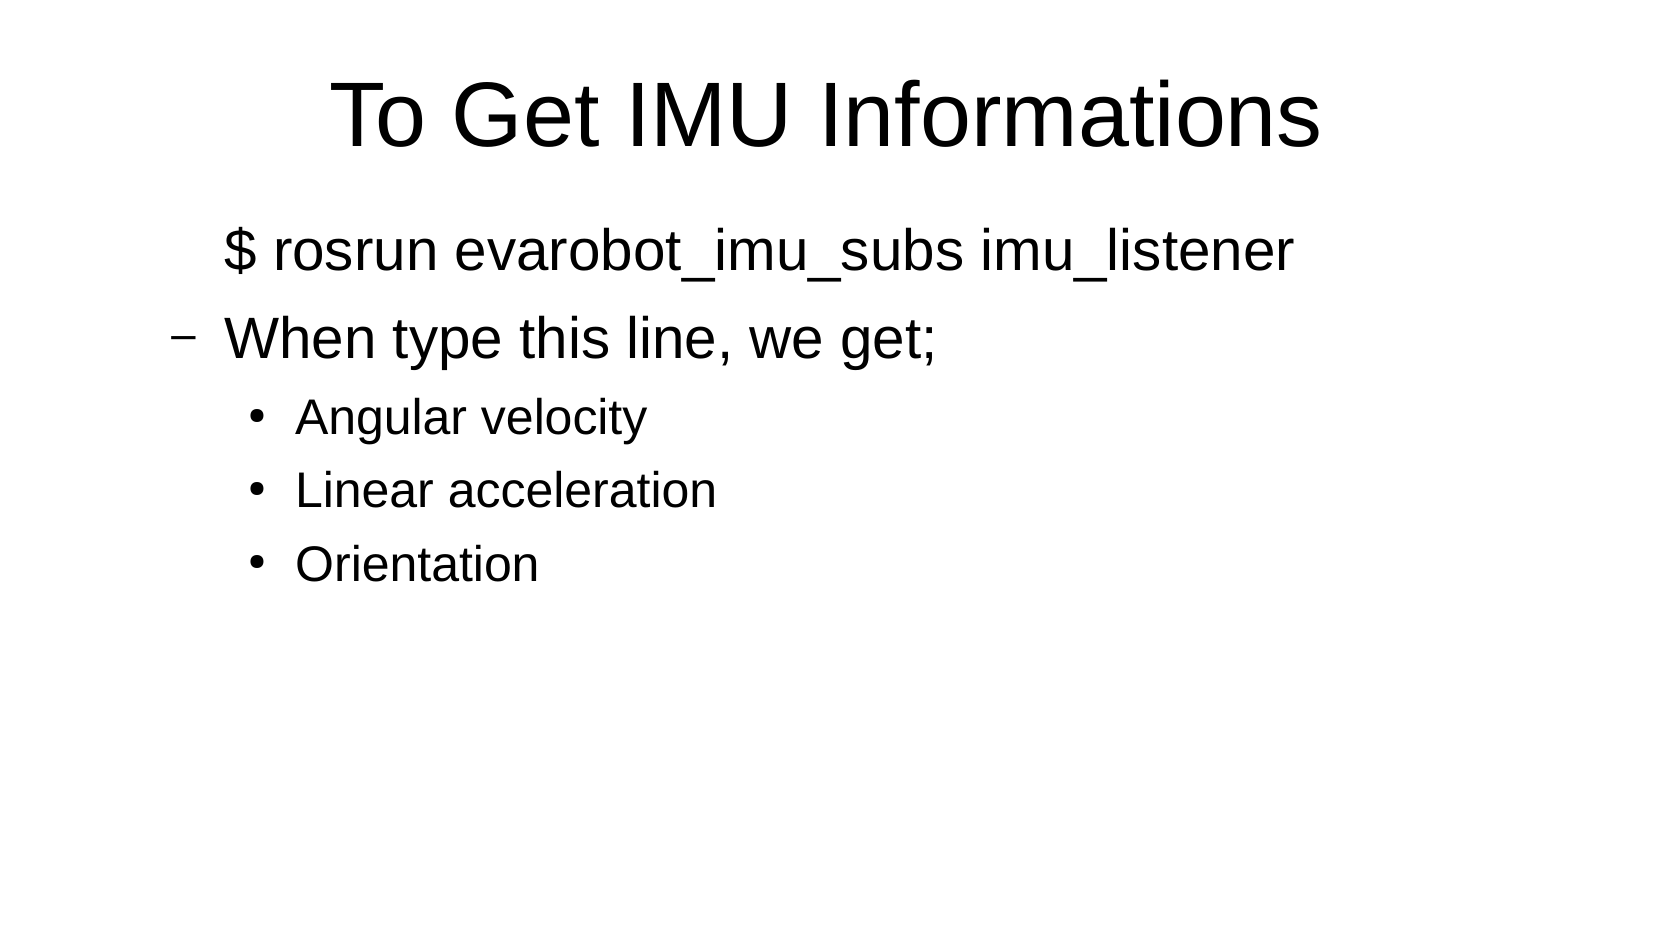

# To Get IMU Informations
$ rosrun evarobot_imu_subs imu_listener
When type this line, we get;
Angular velocity
Linear acceleration
Orientation